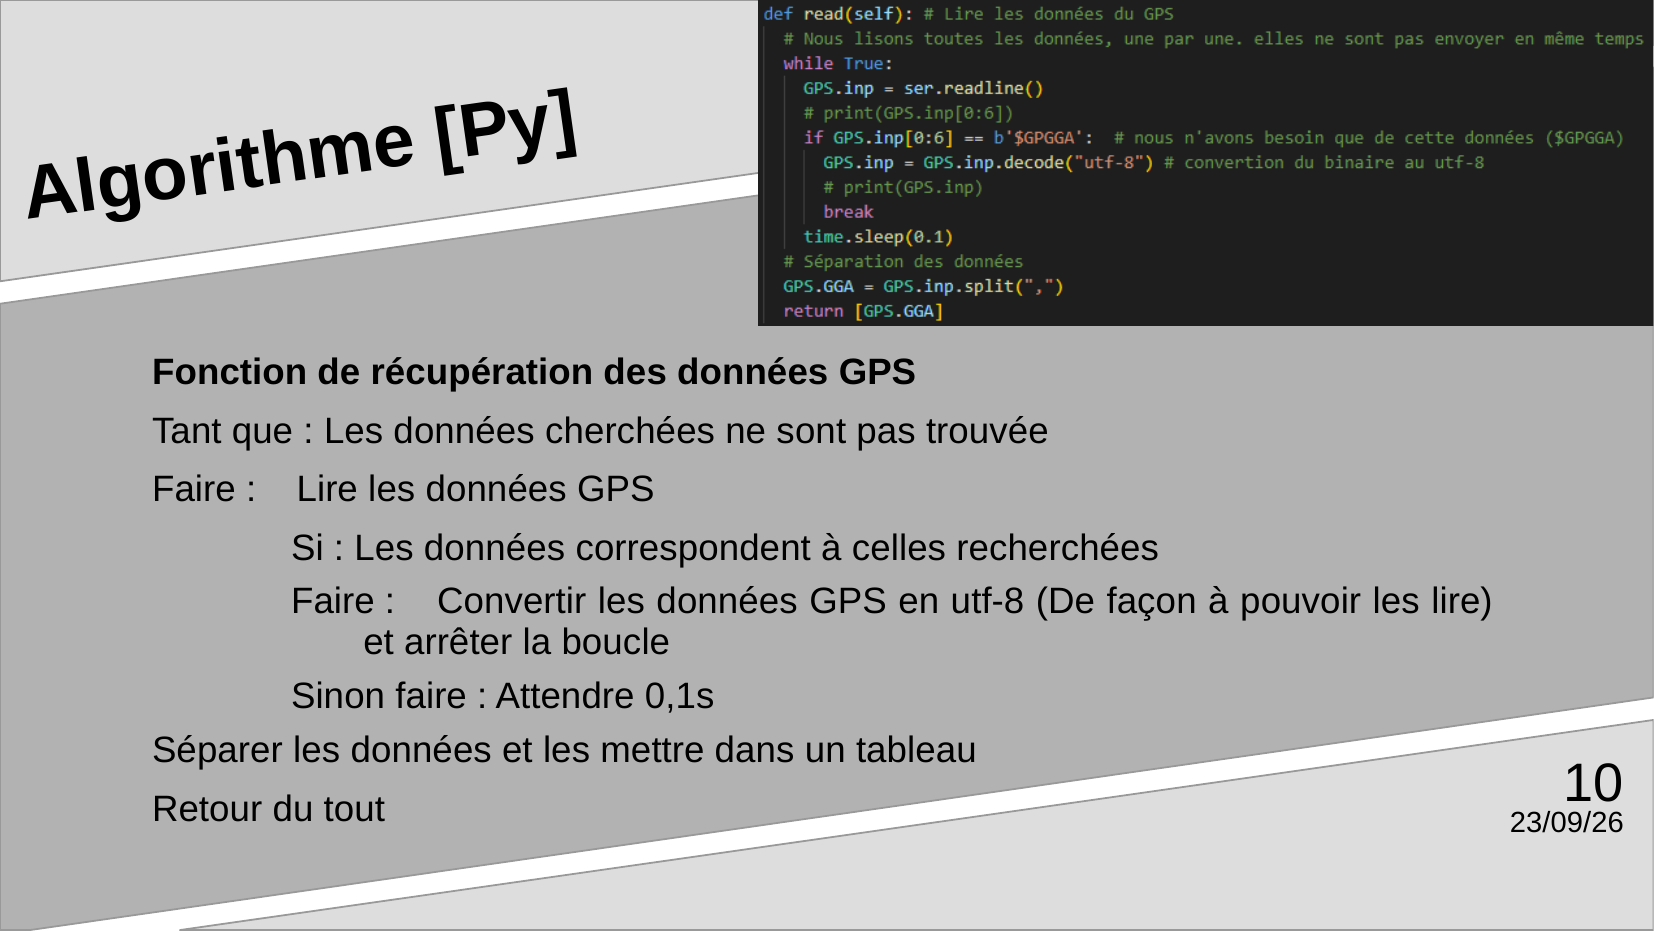

# Algorithme [Py]
Fonction de récupération des données GPS
Tant que : Les données cherchées ne sont pas trouvée
Faire : 	Lire les données GPS
Si : Les données correspondent à celles recherchées
Faire : 	Convertir les données GPS en utf-8 (De façon à pouvoir les lire) 		et arrêter la boucle
Sinon faire : Attendre 0,1s
Séparer les données et les mettre dans un tableau
Retour du tout
10